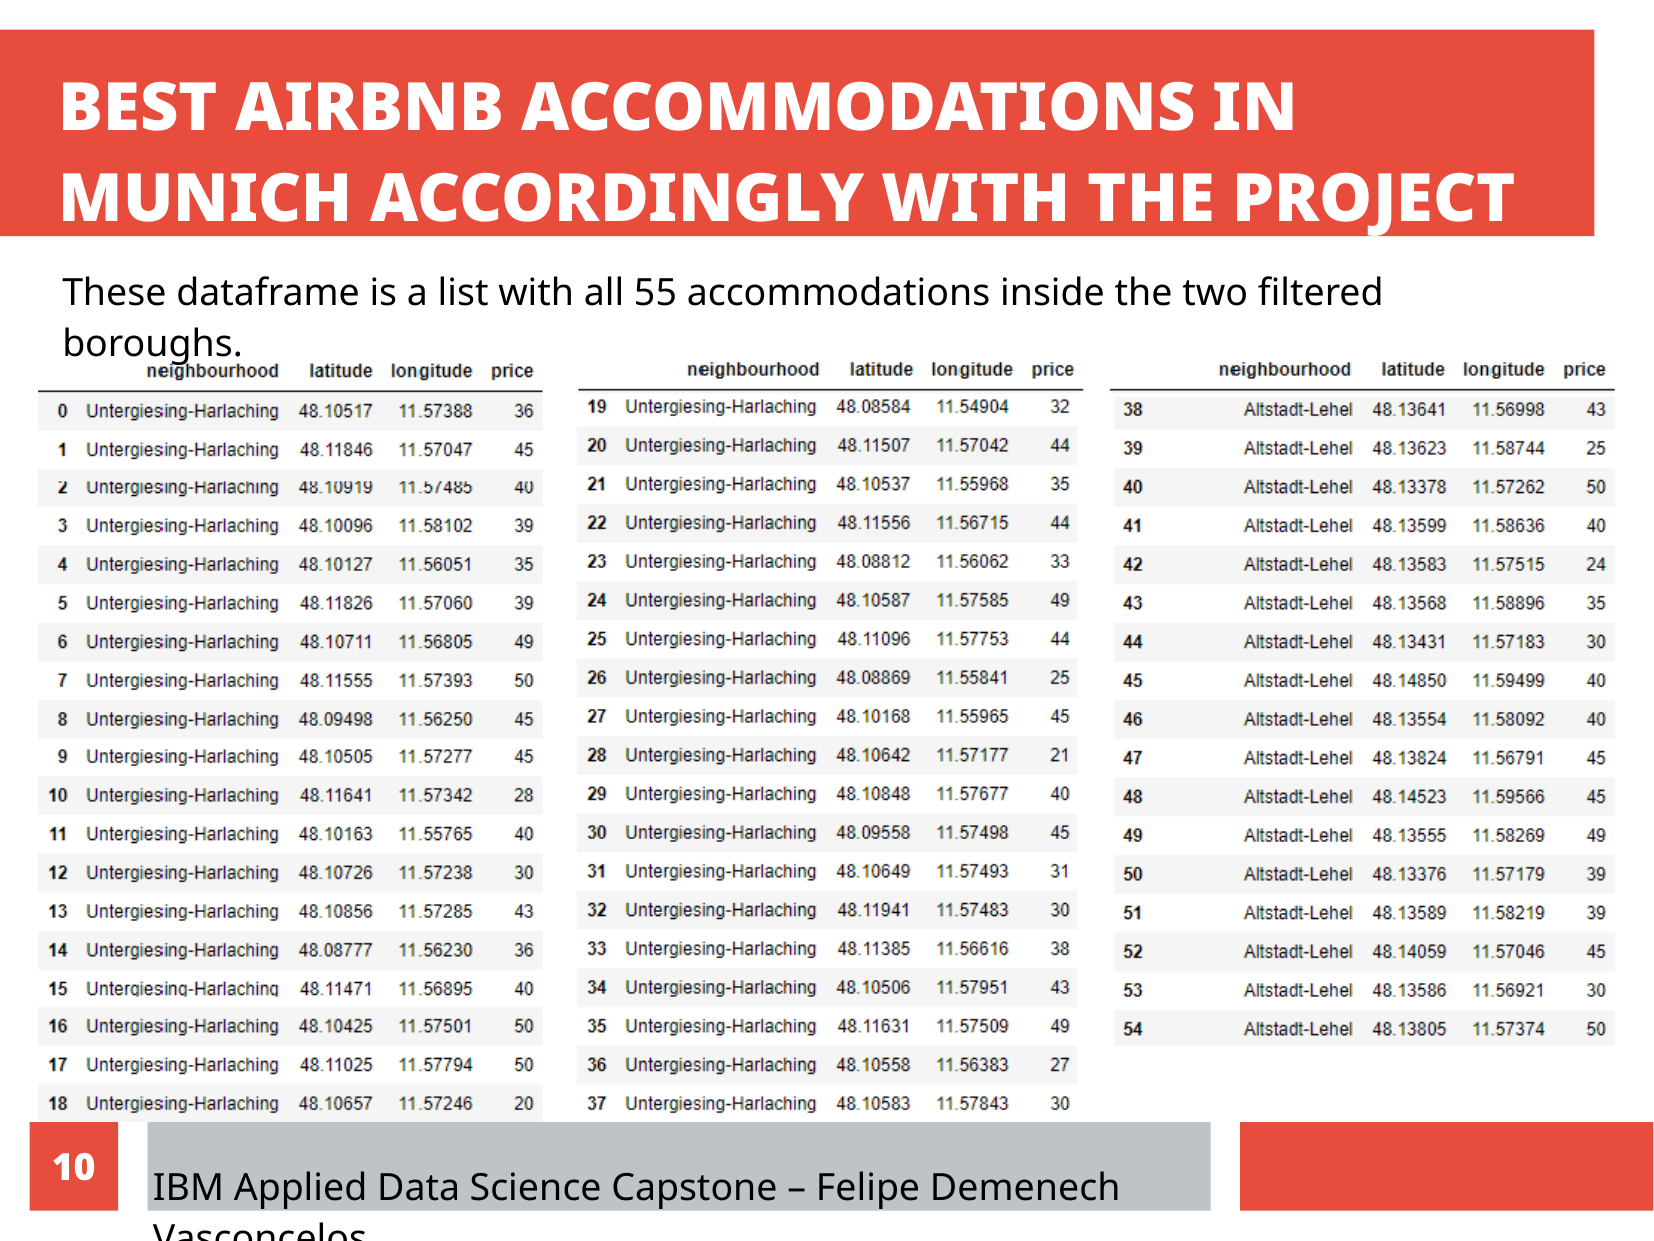

# BEST AIRBNB ACCOMMODATIONS IN MUNICH ACCORDINGLY WITH THE PROJECT CRITERIA.
These dataframe is a list with all 55 accommodations inside the two filtered boroughs.
10
IBM Applied Data Science Capstone – Felipe Demenech Vasconcelos.